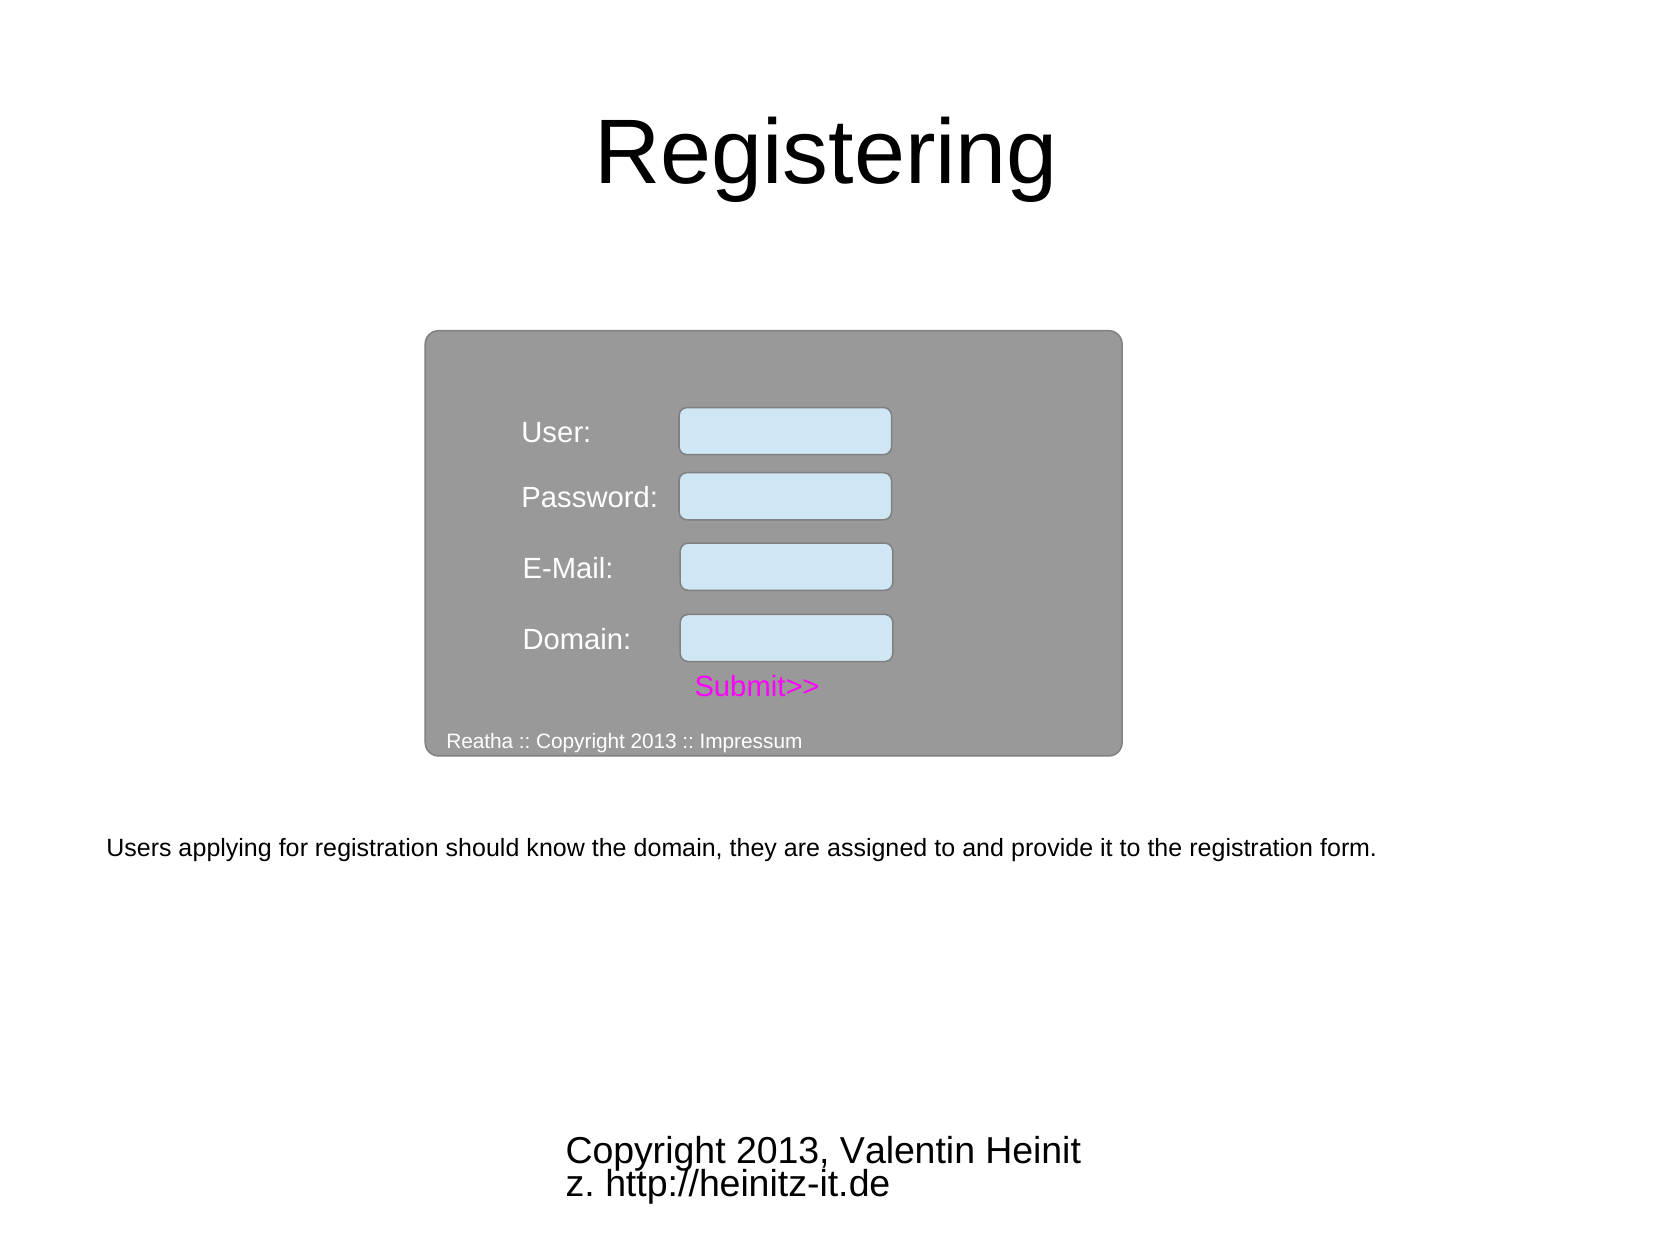

# Registering
User:
Password:
E-Mail:
Domain:
Submit>>
Reatha :: Copyright 2013 :: Impressum
Users applying for registration should know the domain, they are assigned to and provide it to the registration form.
Copyright 2013, Valentin Heinitz. http://heinitz-it.de